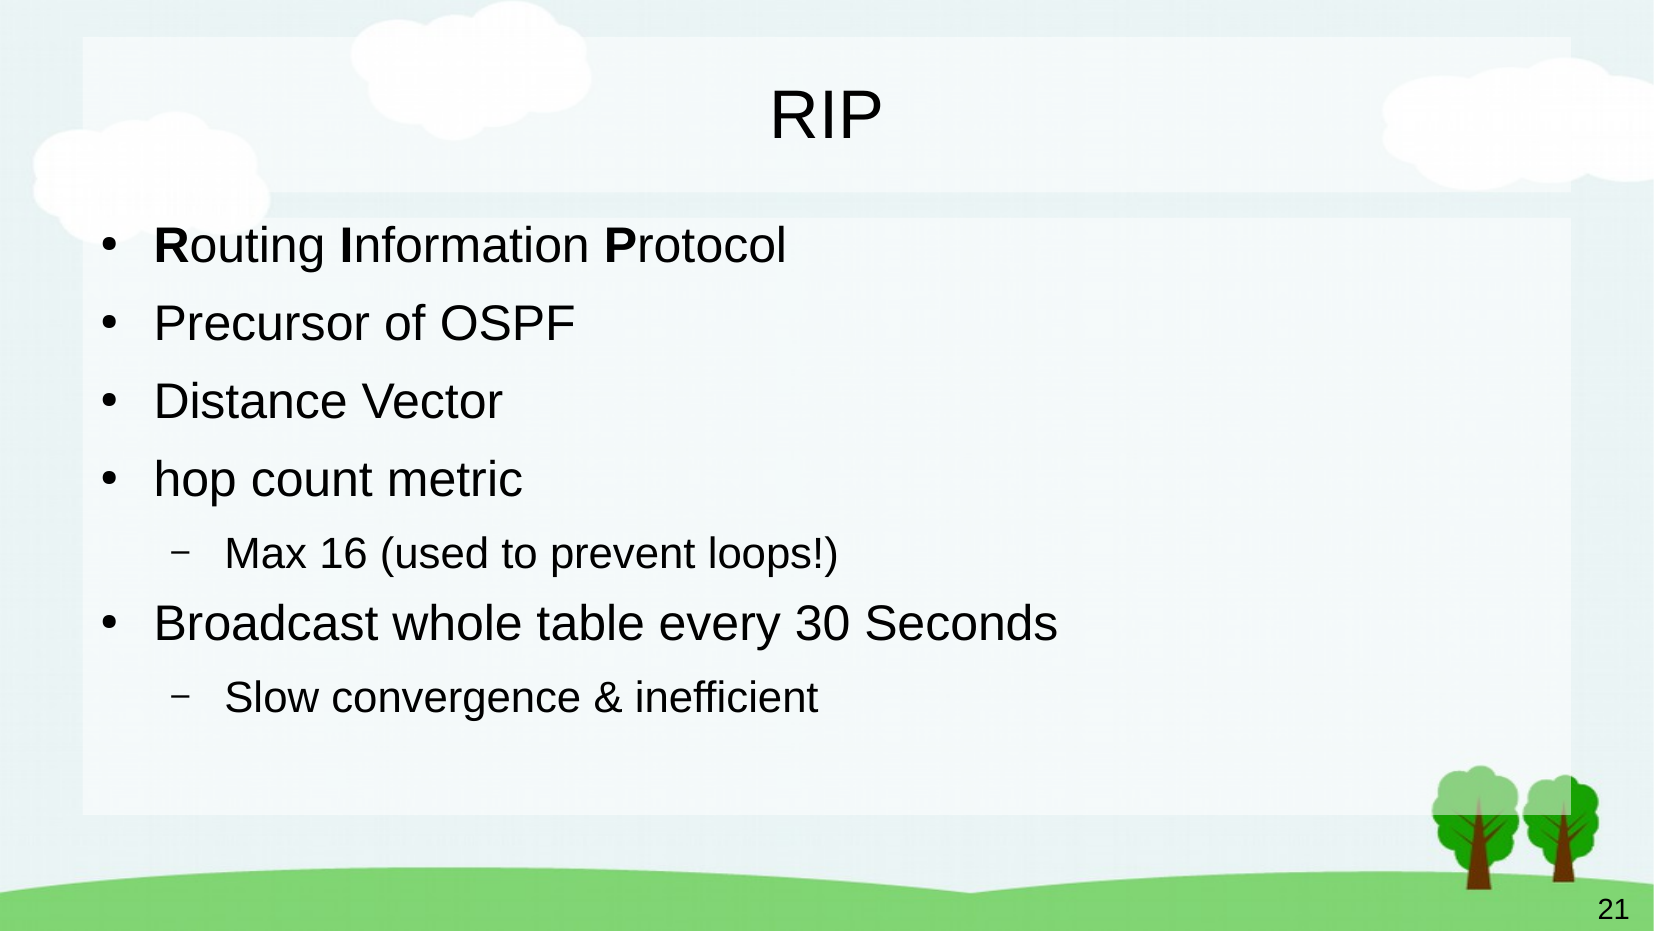

# RIP
Routing Information Protocol
Precursor of OSPF
Distance Vector
hop count metric
Max 16 (used to prevent loops!)
Broadcast whole table every 30 Seconds
Slow convergence & inefficient
21